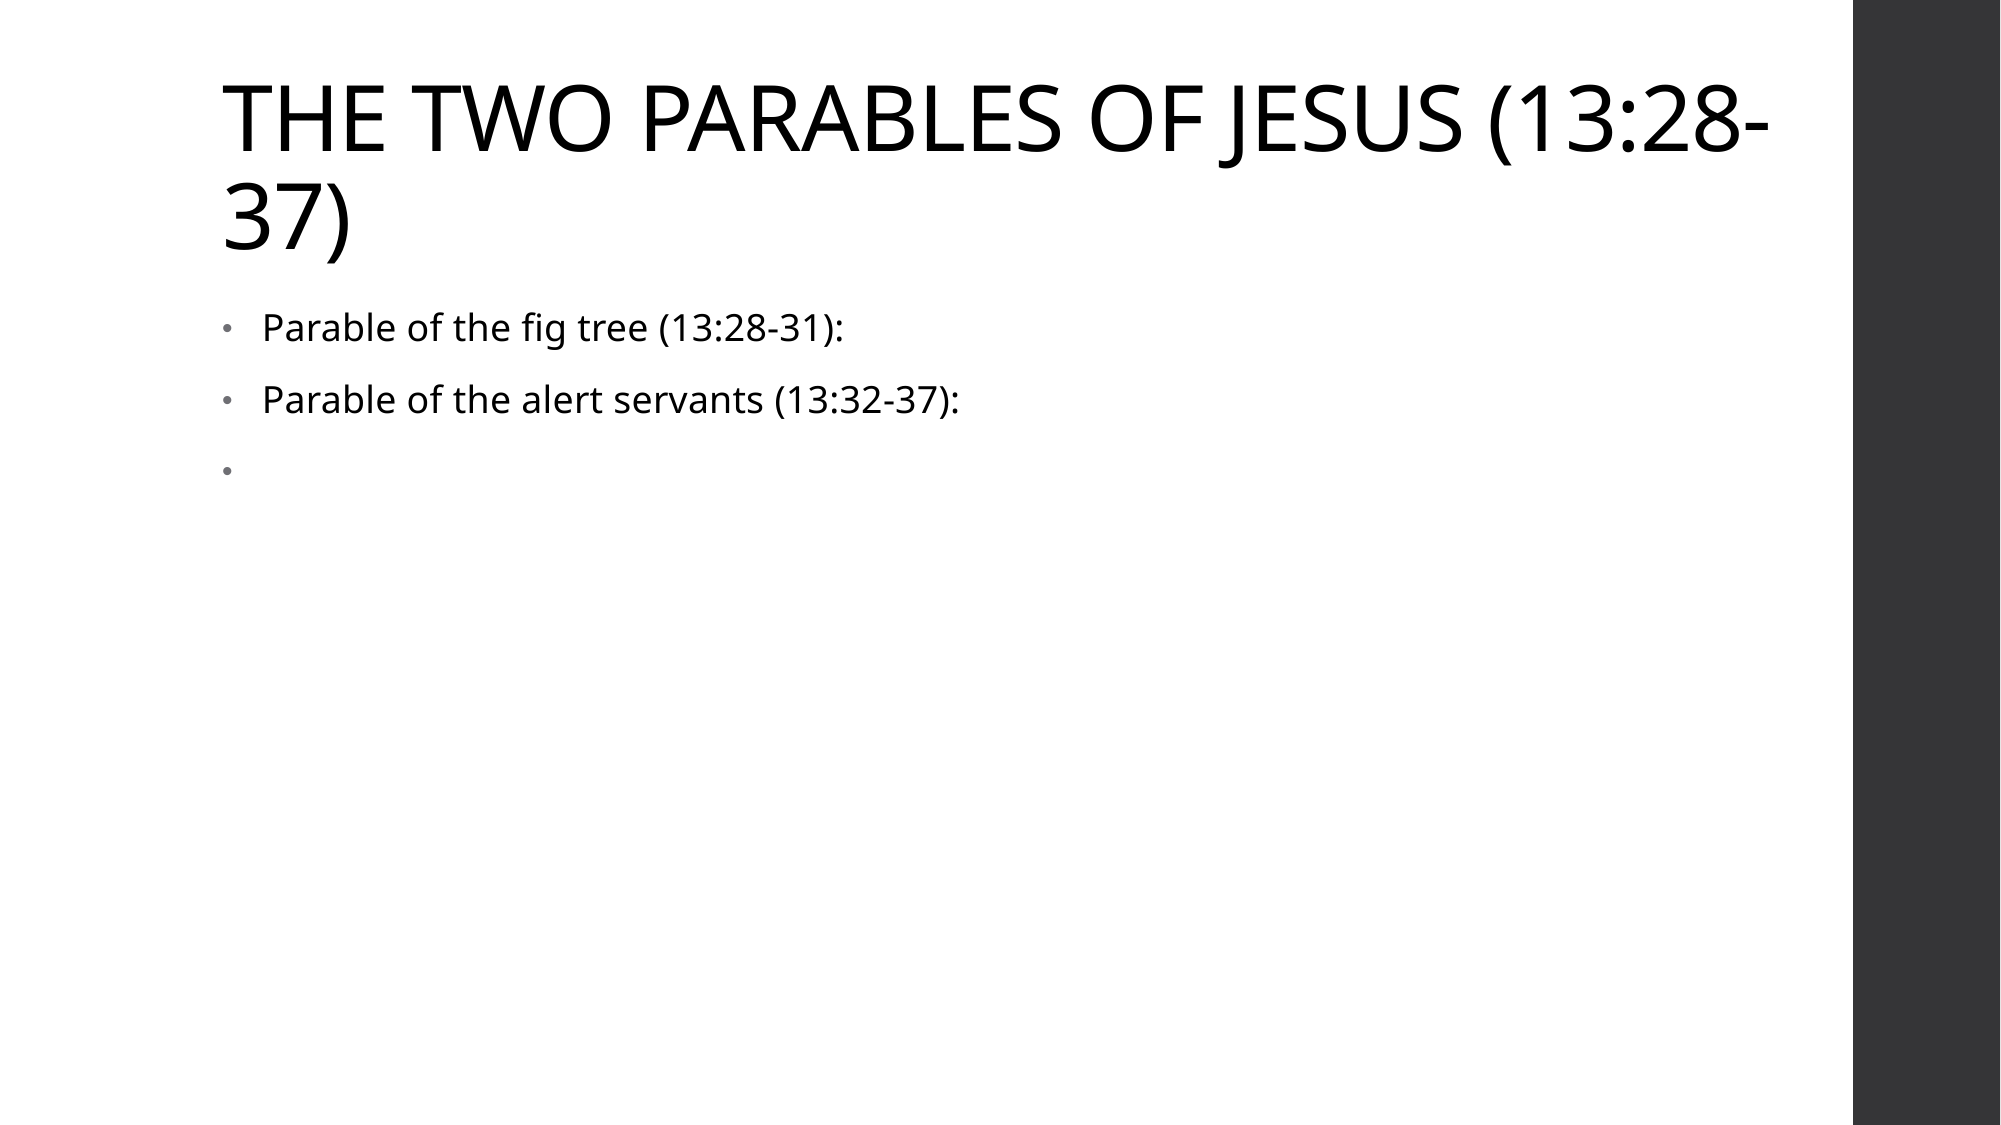

# THE TWO PARABLES OF JESUS (13:28-37)
 Parable of the fig tree (13:28-31):
 Parable of the alert servants (13:32-37):